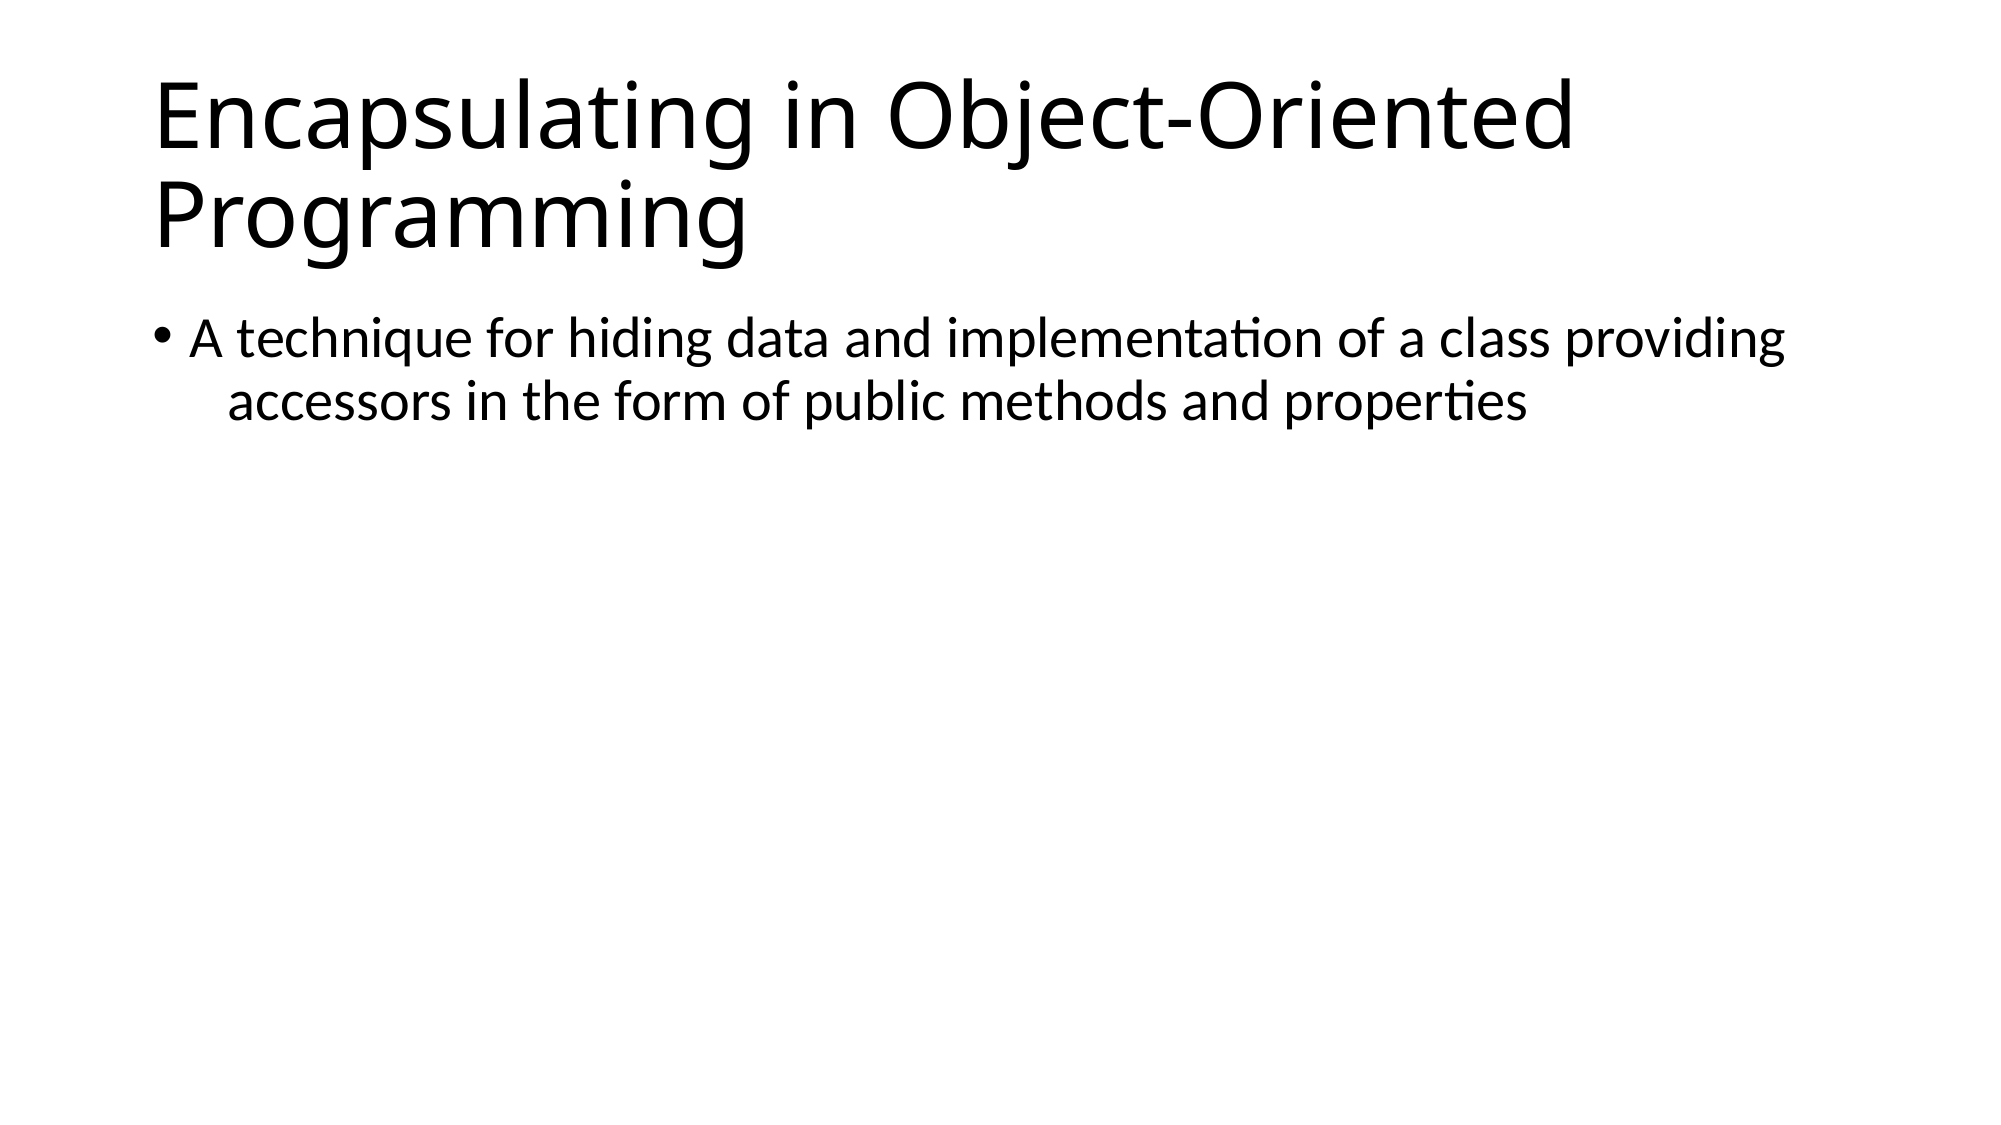

# Encapsulating in Object-Oriented Programming
A technique for hiding data and implementation of a class providing accessors in the form of public methods and properties